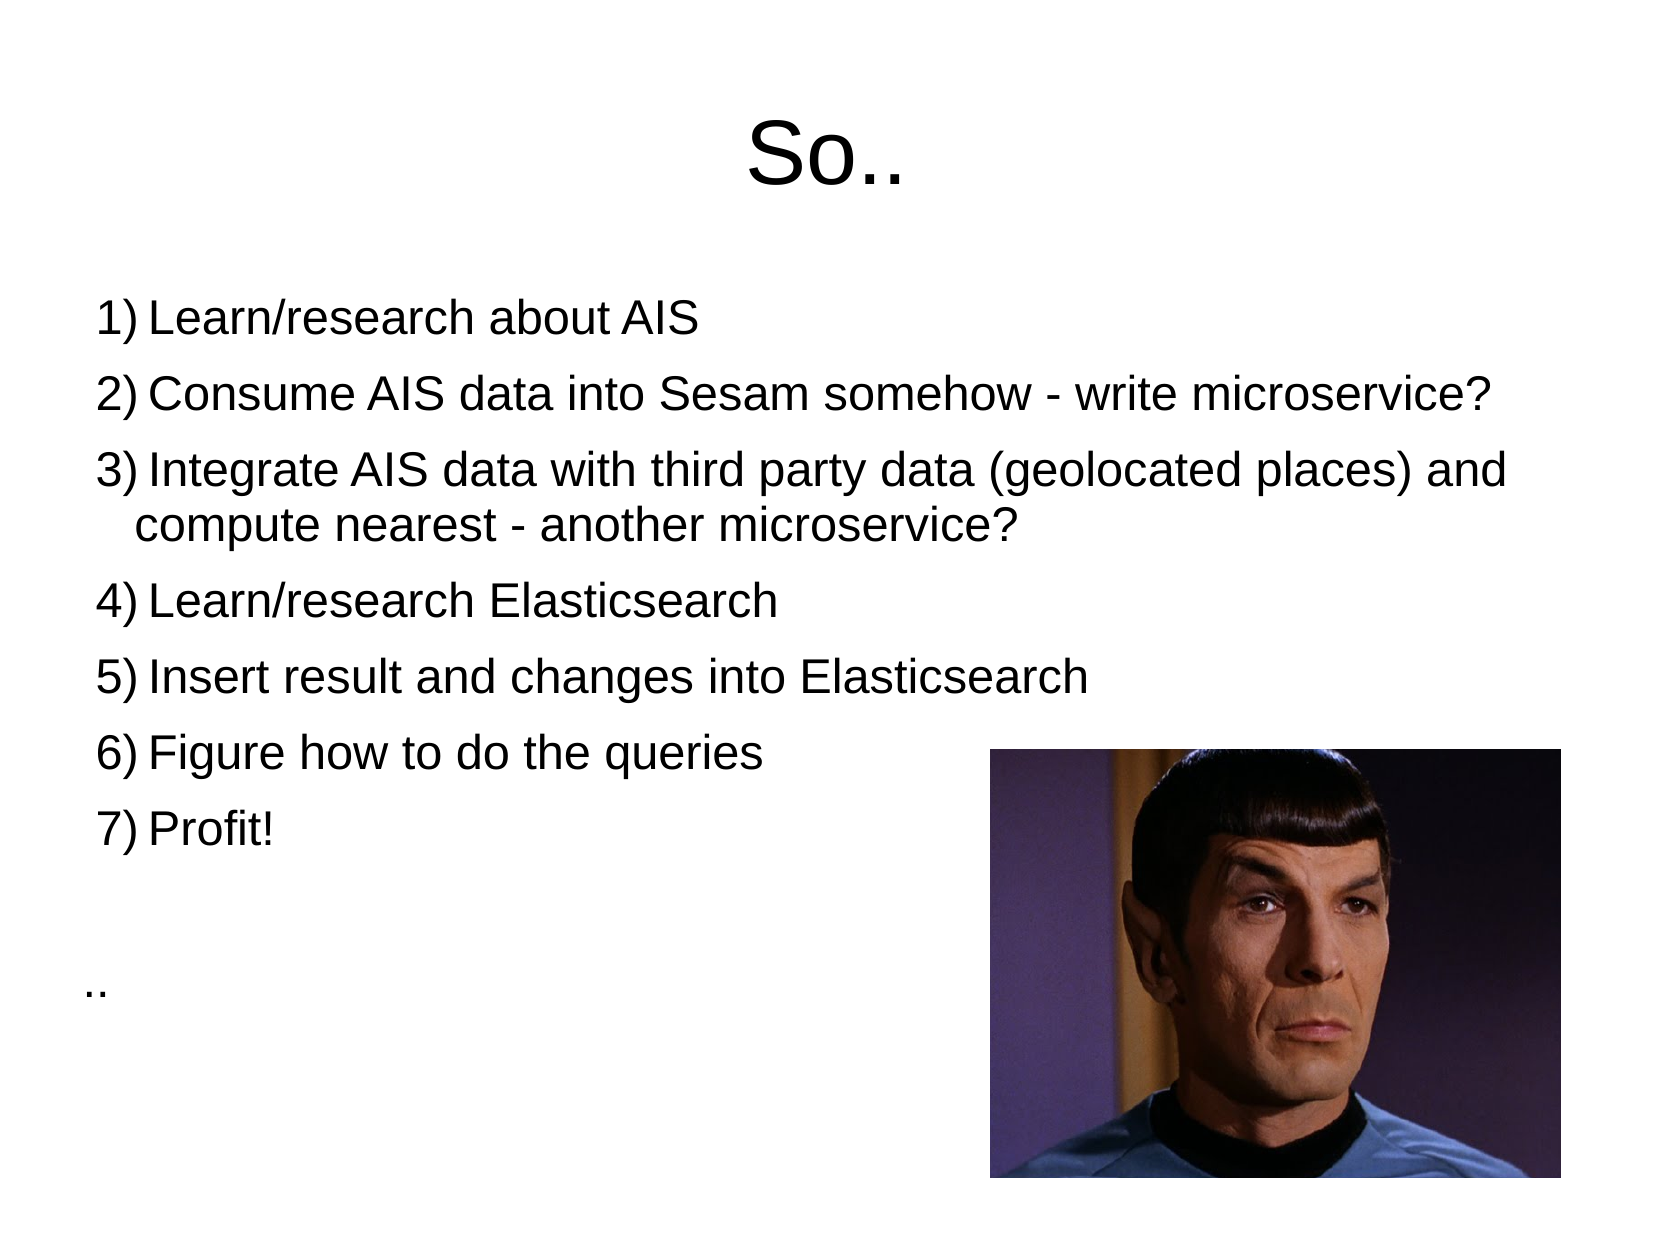

# So..
 Learn/research about AIS
 Consume AIS data into Sesam somehow - write microservice?
 Integrate AIS data with third party data (geolocated places) and compute nearest - another microservice?
 Learn/research Elasticsearch
 Insert result and changes into Elasticsearch
 Figure how to do the queries
 Profit!
..